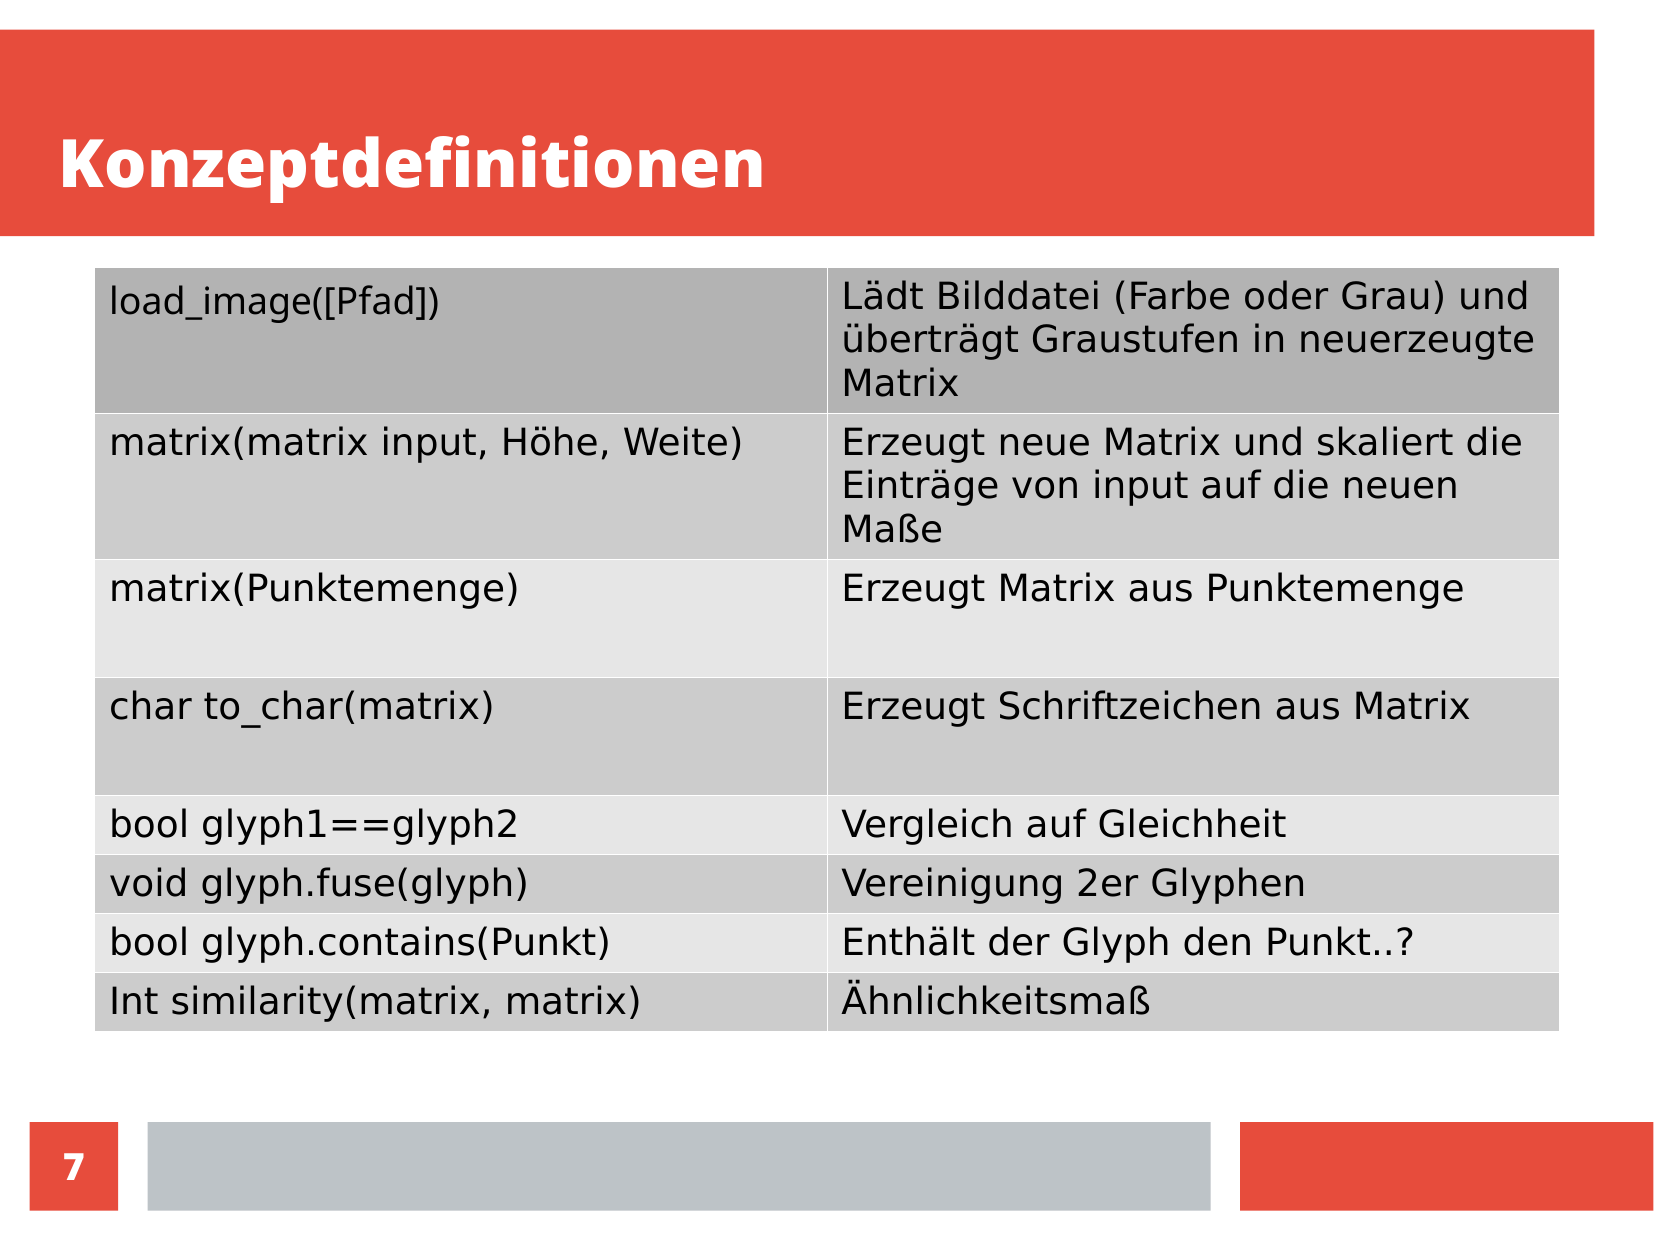

# Konzeptdefinitionen
| load\_image([Pfad]) | Lädt Bilddatei (Farbe oder Grau) und überträgt Graustufen in neuerzeugte Matrix |
| --- | --- |
| matrix(matrix input, Höhe, Weite) | Erzeugt neue Matrix und skaliert die Einträge von input auf die neuen Maße |
| matrix(Punktemenge) | Erzeugt Matrix aus Punktemenge |
| char to\_char(matrix) | Erzeugt Schriftzeichen aus Matrix |
| bool glyph1==glyph2 | Vergleich auf Gleichheit |
| void glyph.fuse(glyph) | Vereinigung 2er Glyphen |
| bool glyph.contains(Punkt) | Enthält der Glyph den Punkt..? |
| Int similarity(matrix, matrix) | Ähnlichkeitsmaß |
7